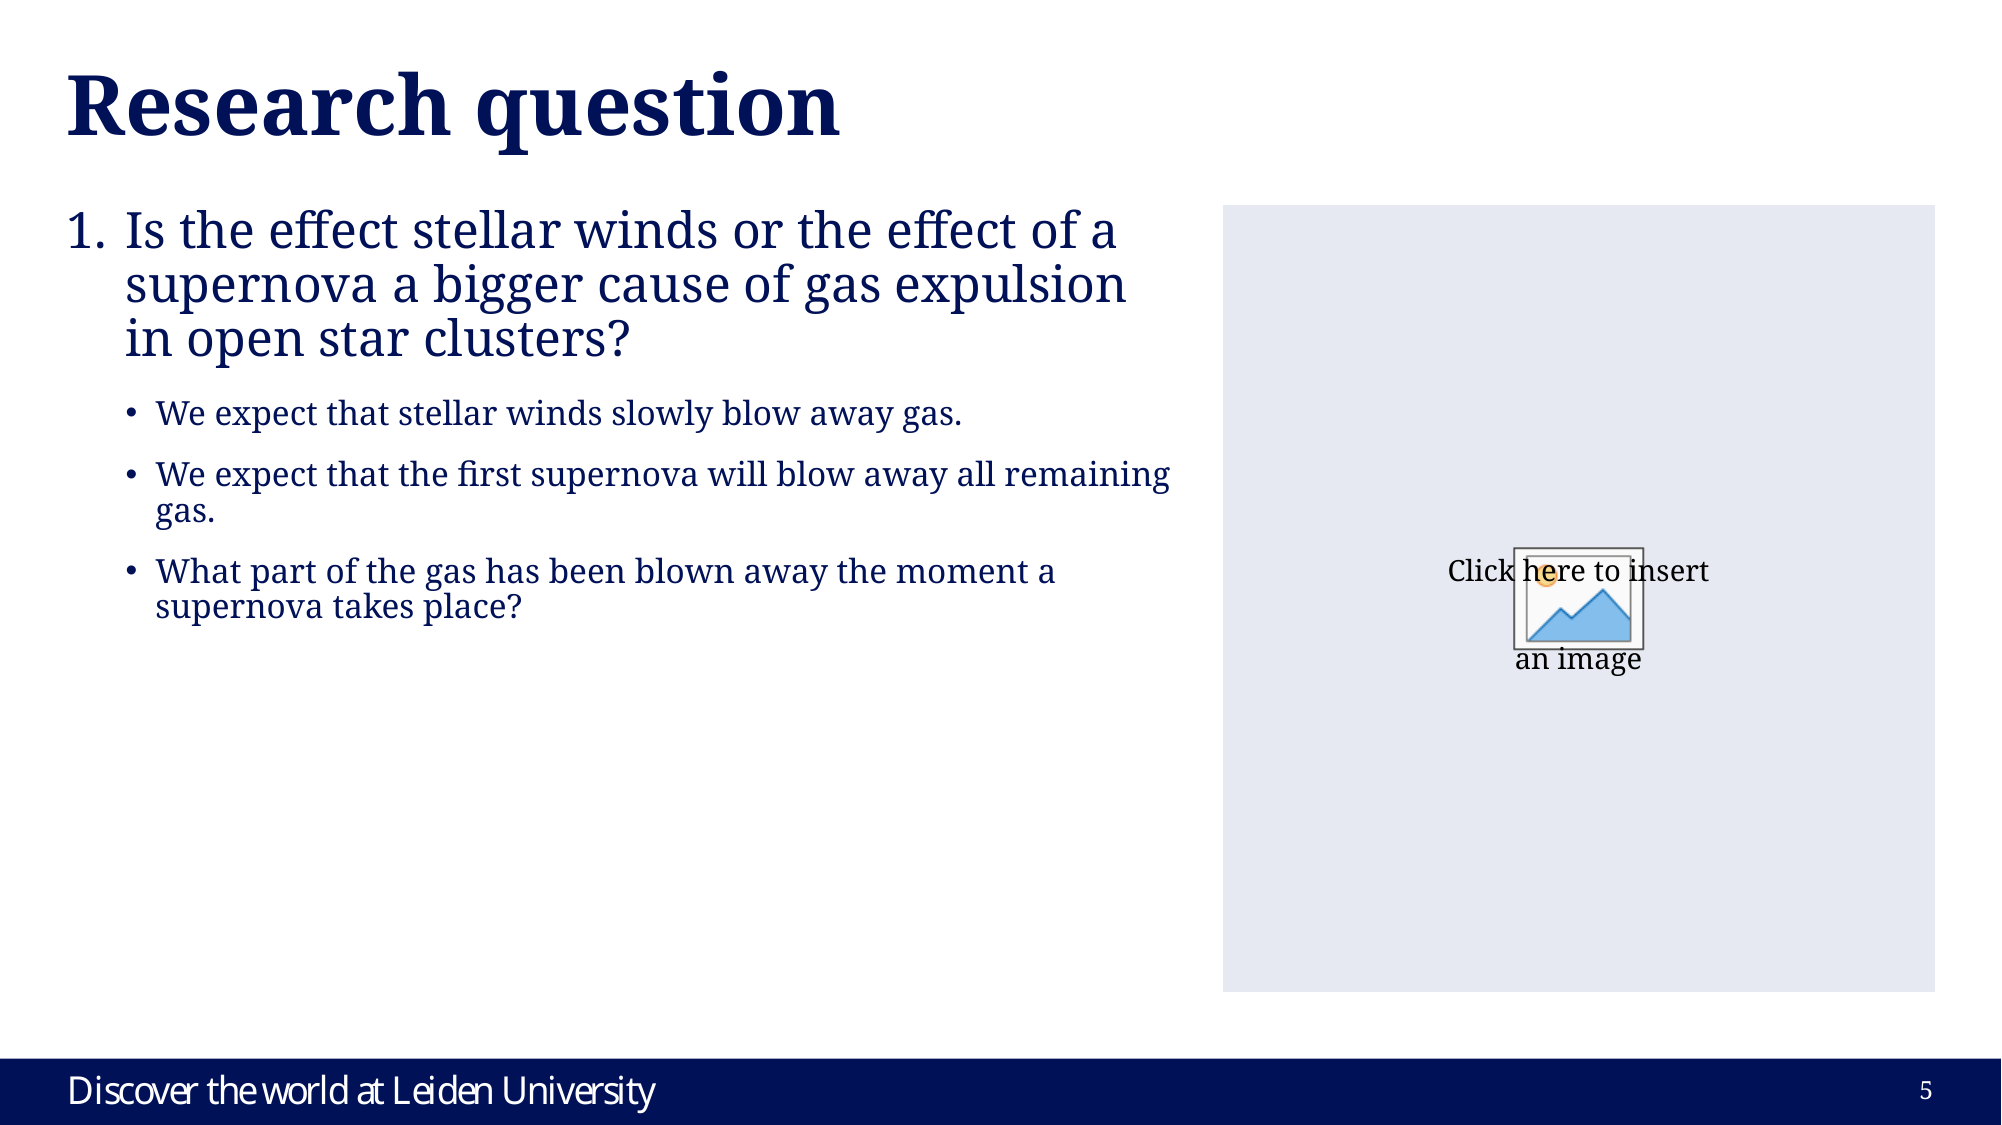

# Research question
Is the effect stellar winds or the effect of a supernova a bigger cause of gas expulsion in open star clusters?
We expect that stellar winds slowly blow away gas.
We expect that the first supernova will blow away all remaining gas.
What part of the gas has been blown away the moment a supernova takes place?